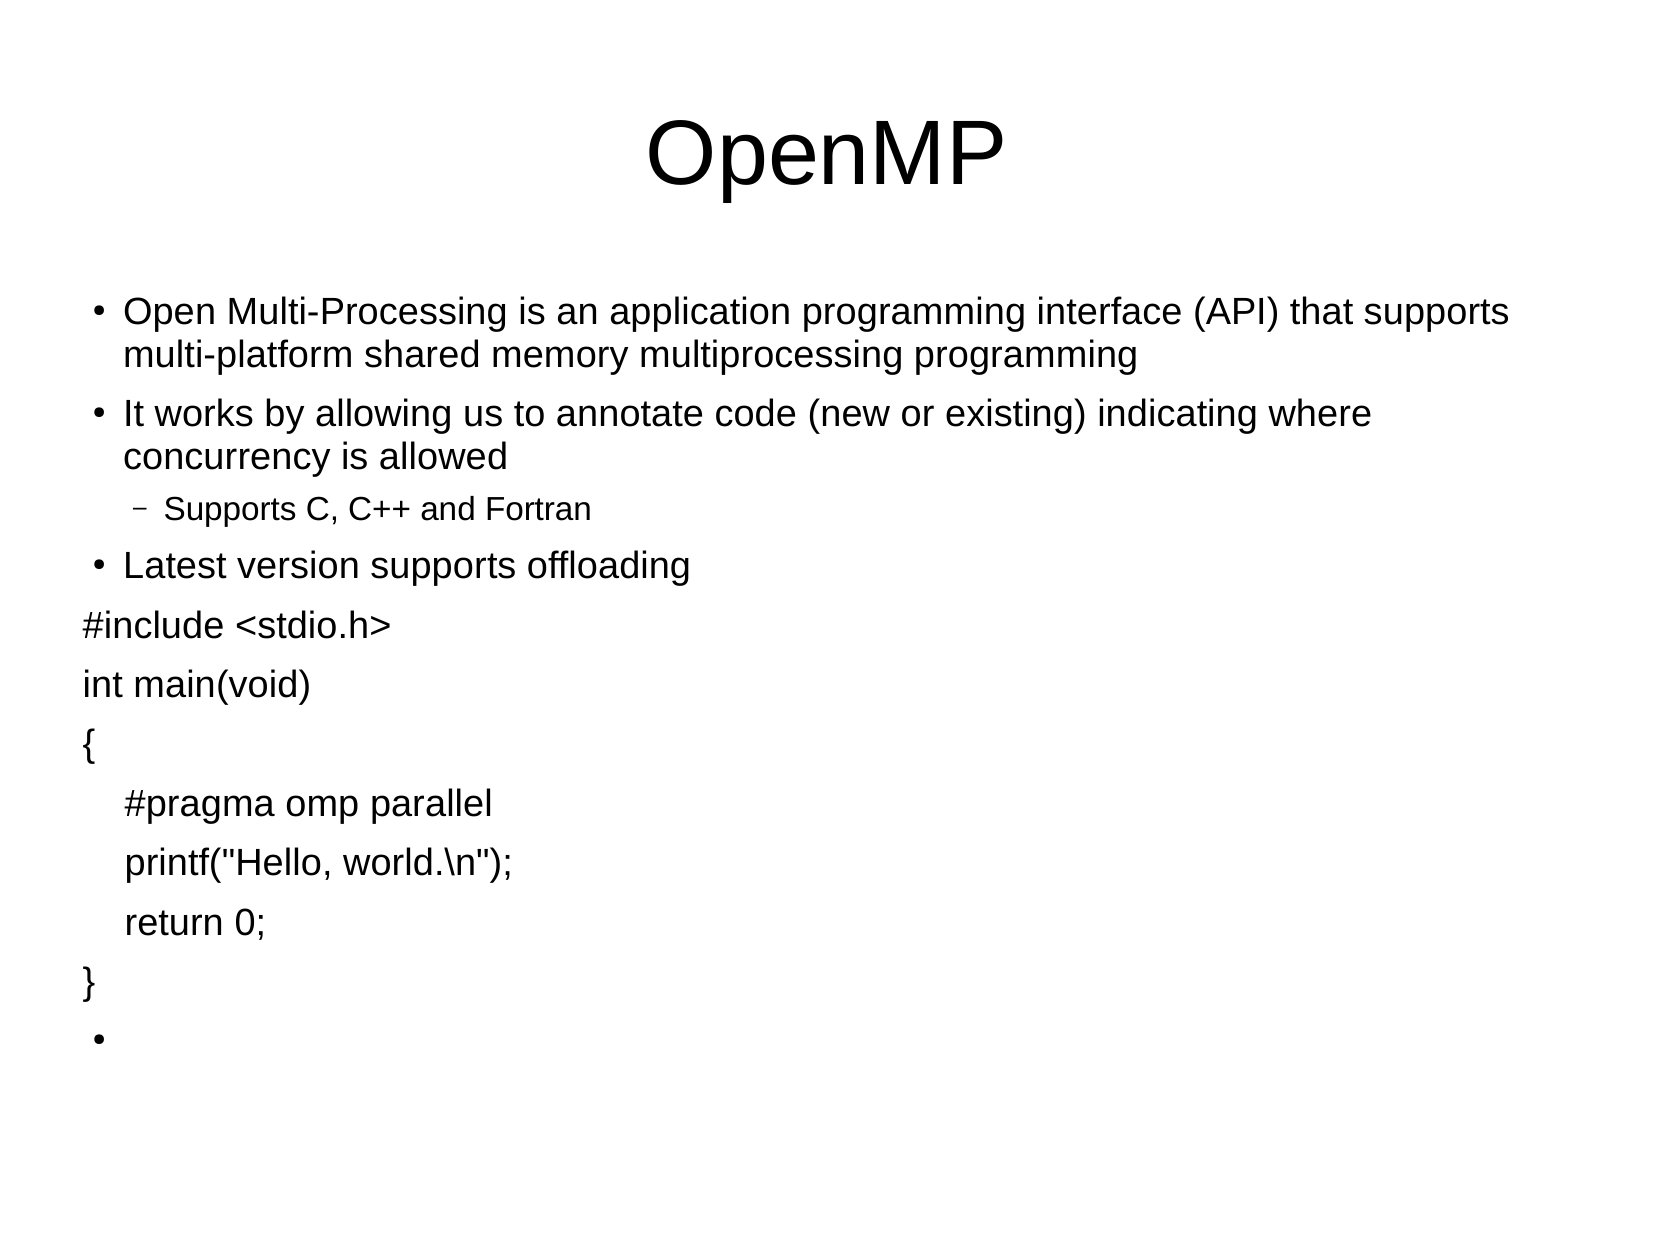

# OpenMP
Open Multi-Processing is an application programming interface (API) that supports multi-platform shared memory multiprocessing programming
It works by allowing us to annotate code (new or existing) indicating where concurrency is allowed
Supports C, C++ and Fortran
Latest version supports offloading
#include <stdio.h>
int main(void)
{
 #pragma omp parallel
 printf("Hello, world.\n");
 return 0;
}